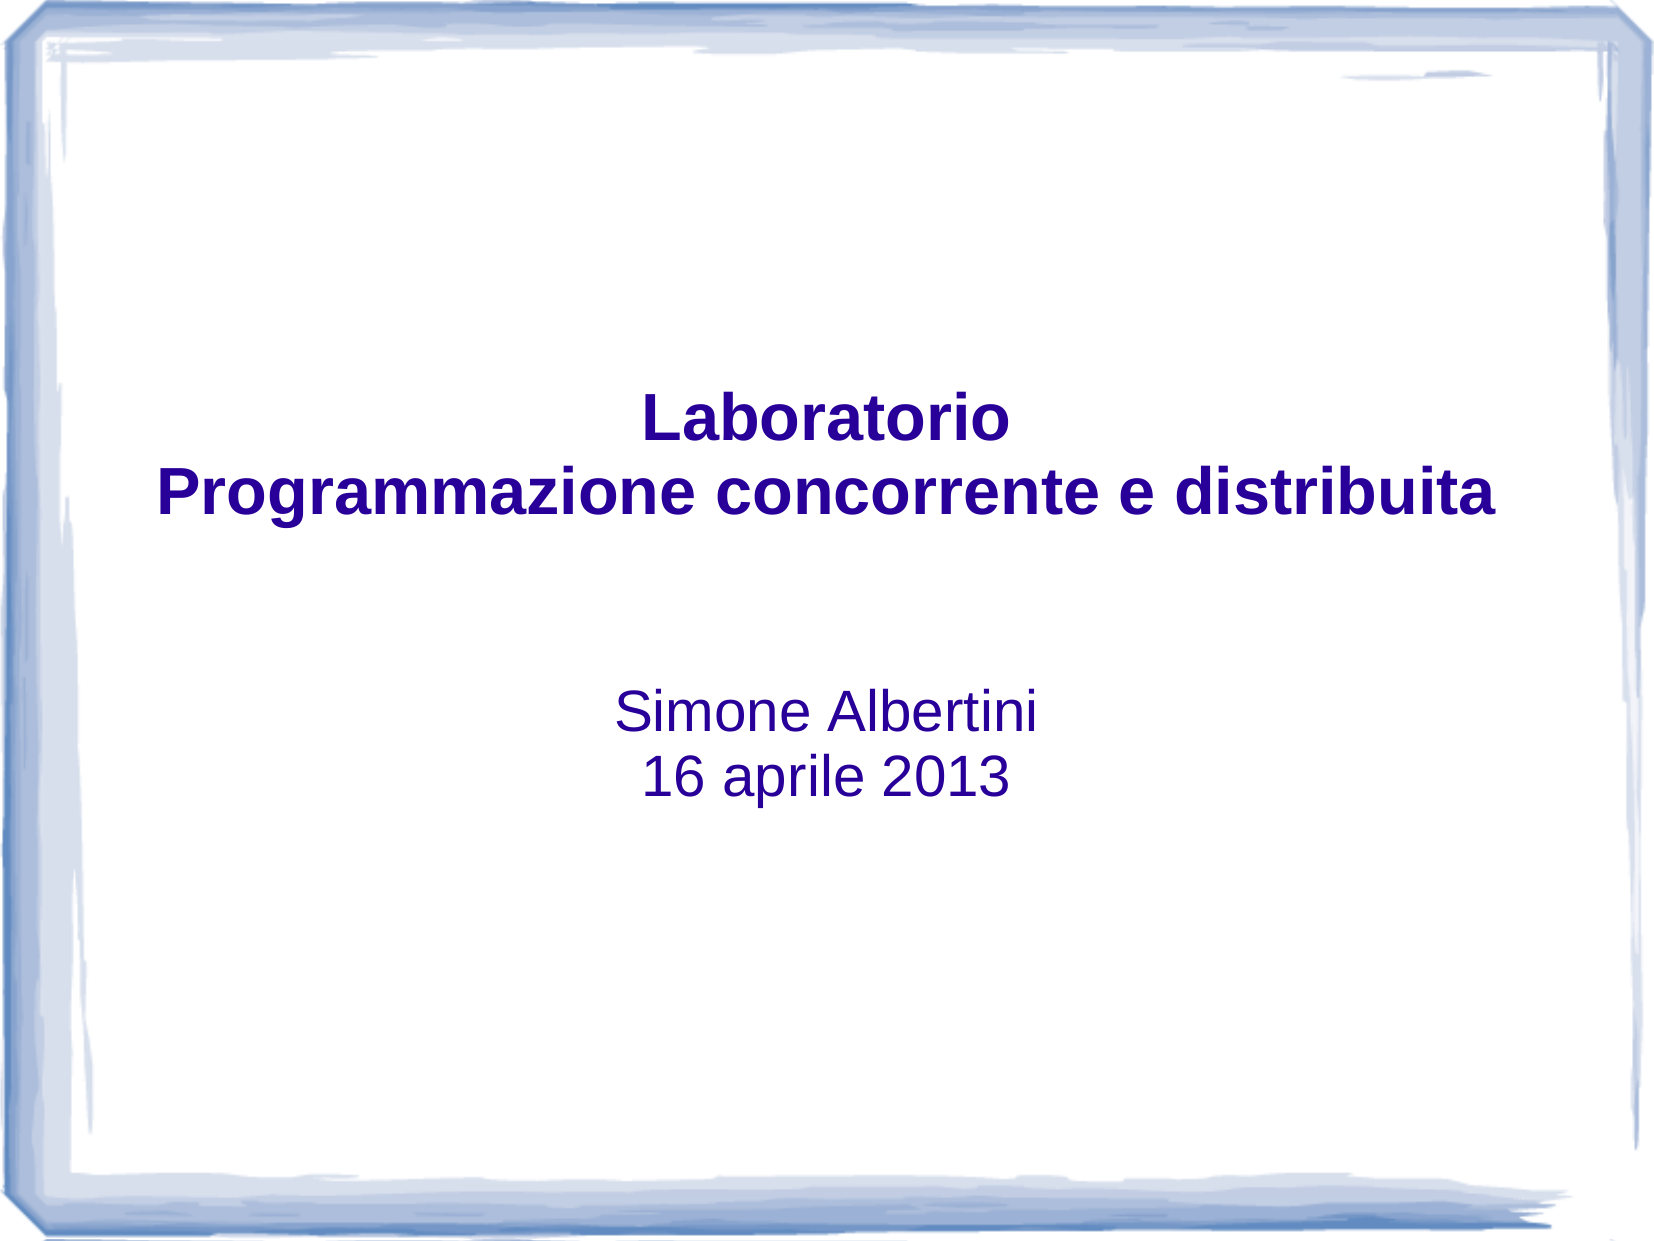

# Laboratorio
Programmazione concorrente e distribuita
Simone Albertini
16 aprile 2013